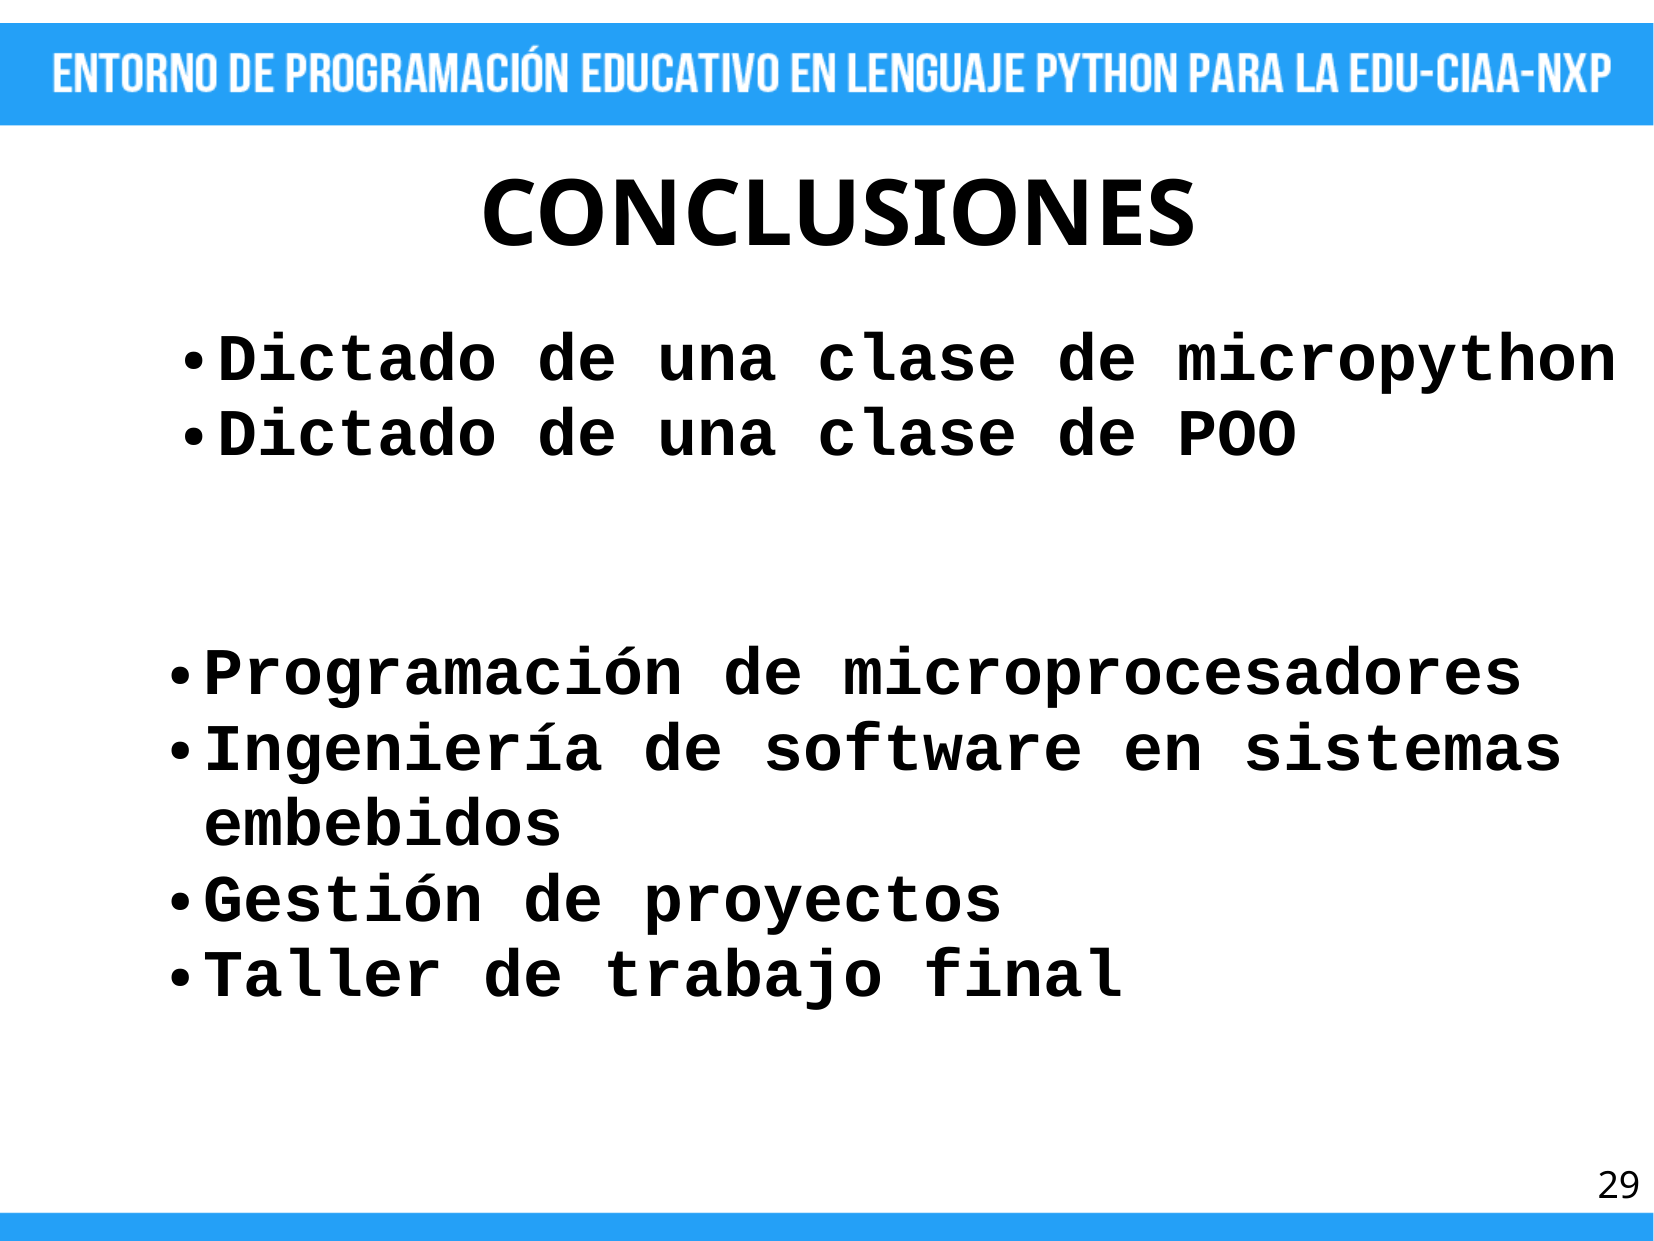

# CONCLUSIONES
Dictado de una clase de micropython
Dictado de una clase de POO
Programación de microprocesadores
Ingeniería de software en sistemas embebidos
Gestión de proyectos
Taller de trabajo final
29